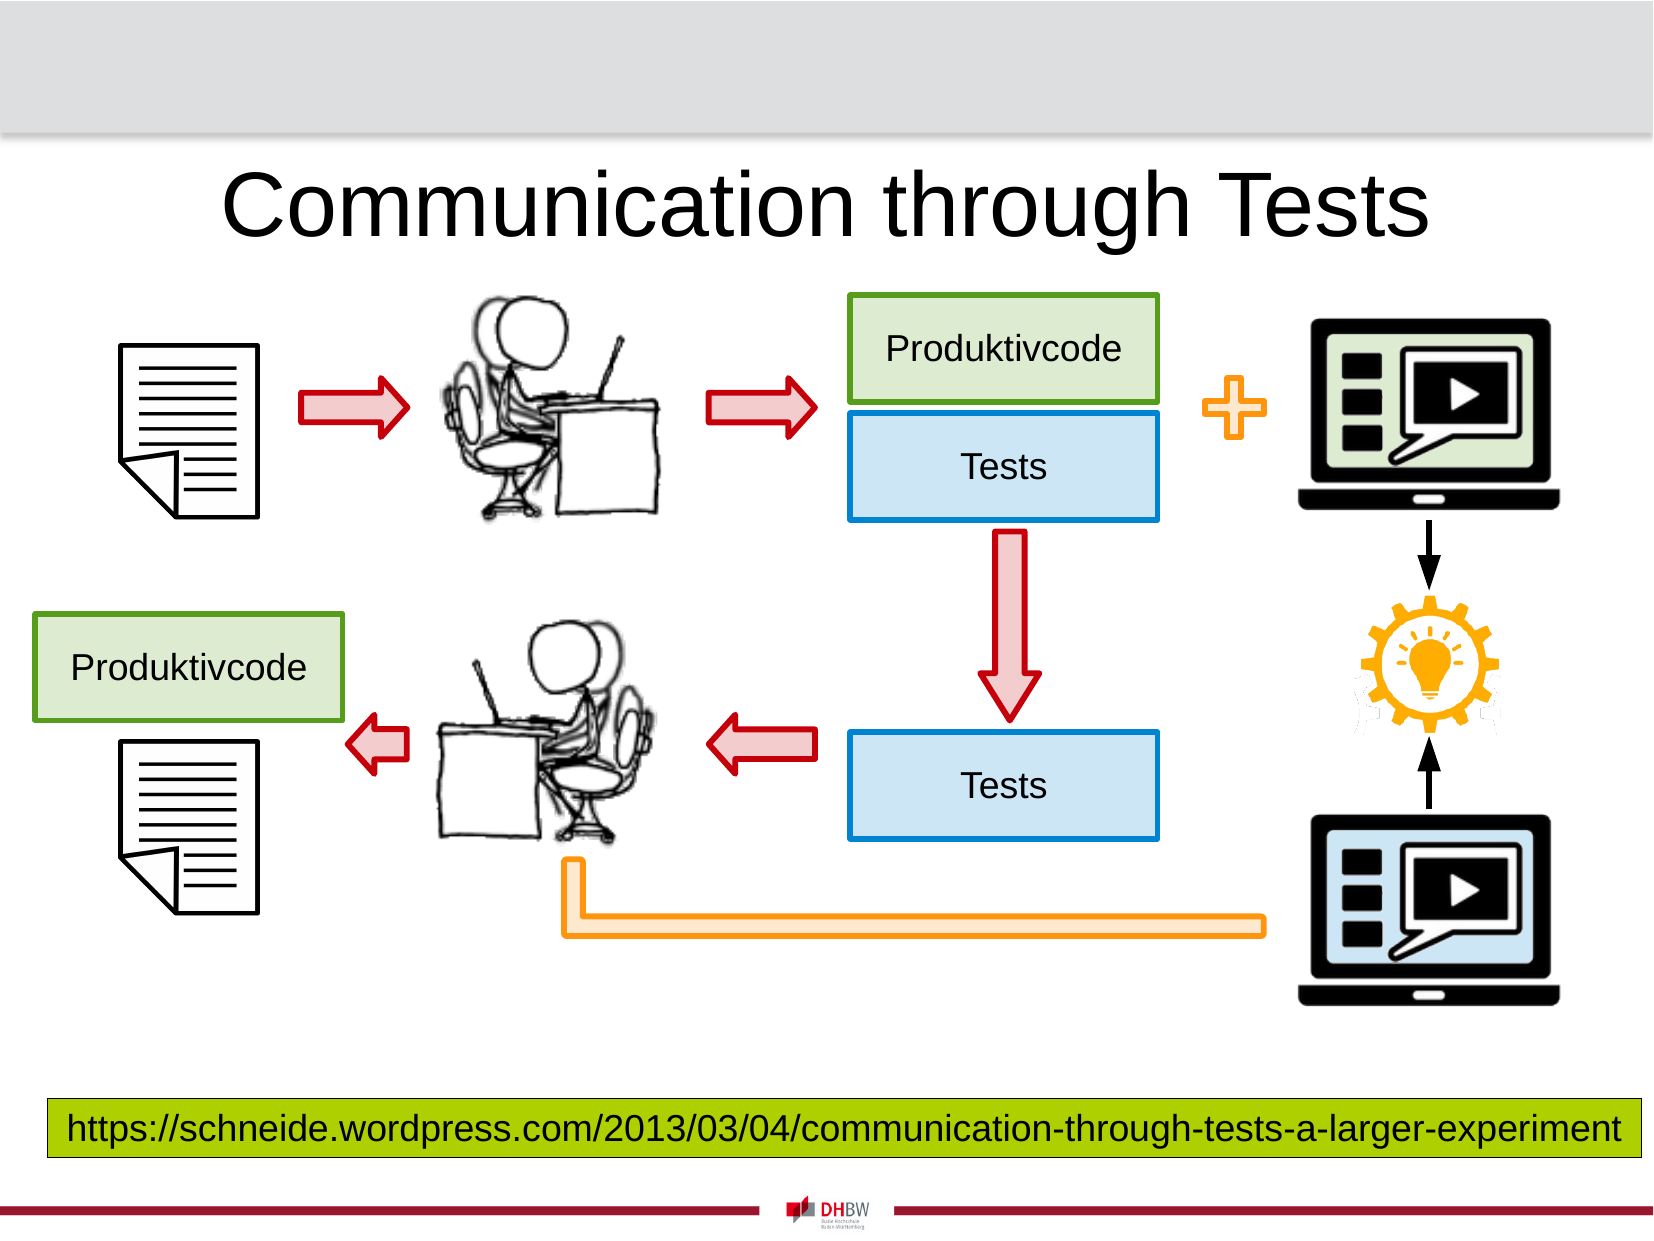

# Communication through Tests
Produktivcode
Tests
Produktivcode
Tests
https://schneide.wordpress.com/2013/03/04/communication-through-tests-a-larger-experiment